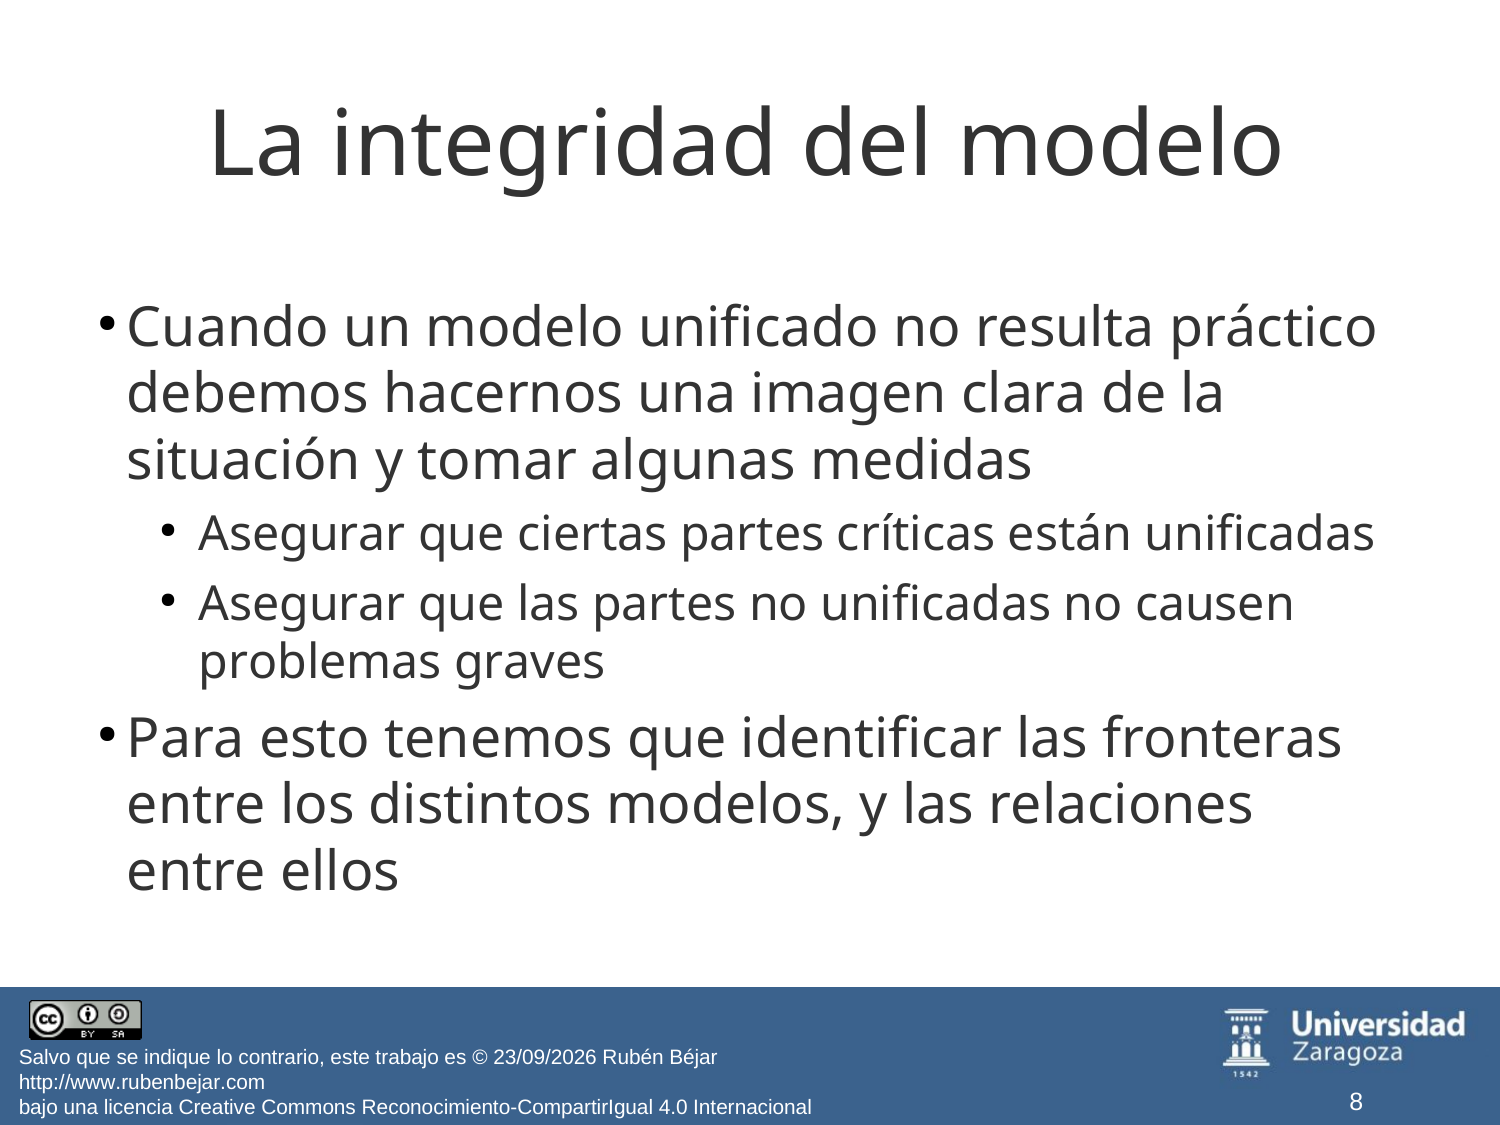

# La integridad del modelo
Cuando un modelo unificado no resulta práctico debemos hacernos una imagen clara de la situación y tomar algunas medidas
Asegurar que ciertas partes críticas están unificadas
Asegurar que las partes no unificadas no causen problemas graves
Para esto tenemos que identificar las fronteras entre los distintos modelos, y las relaciones entre ellos